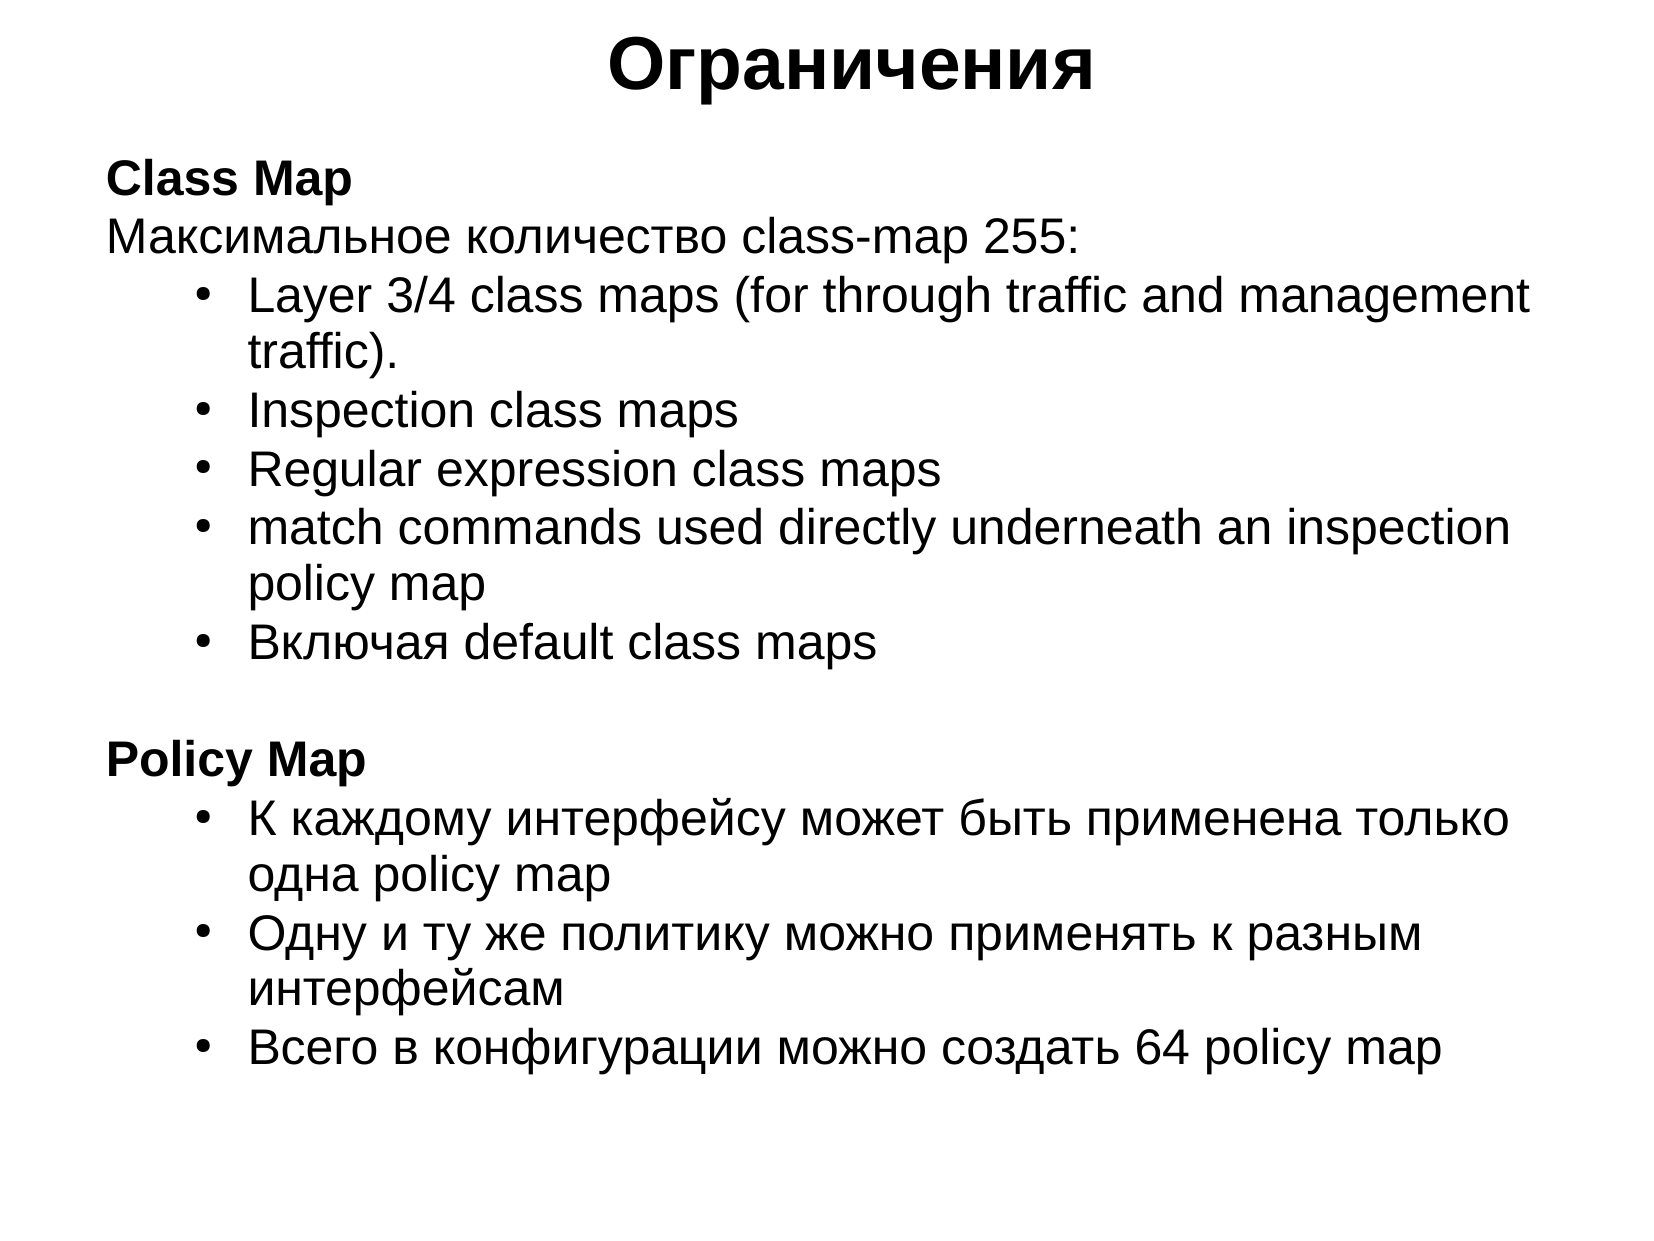

Ограничения
# Class Map
Максимальное количество class-map 255:
Layer 3/4 class maps (for through traffic and management traffic).
Inspection class maps
Regular expression class maps
match commands used directly underneath an inspection policy map
Включая default class maps
Policy Map
К каждому интерфейсу может быть применена только одна policy map
Одну и ту же политику можно применять к разным интерфейсам
Всего в конфигурации можно создать 64 policy map